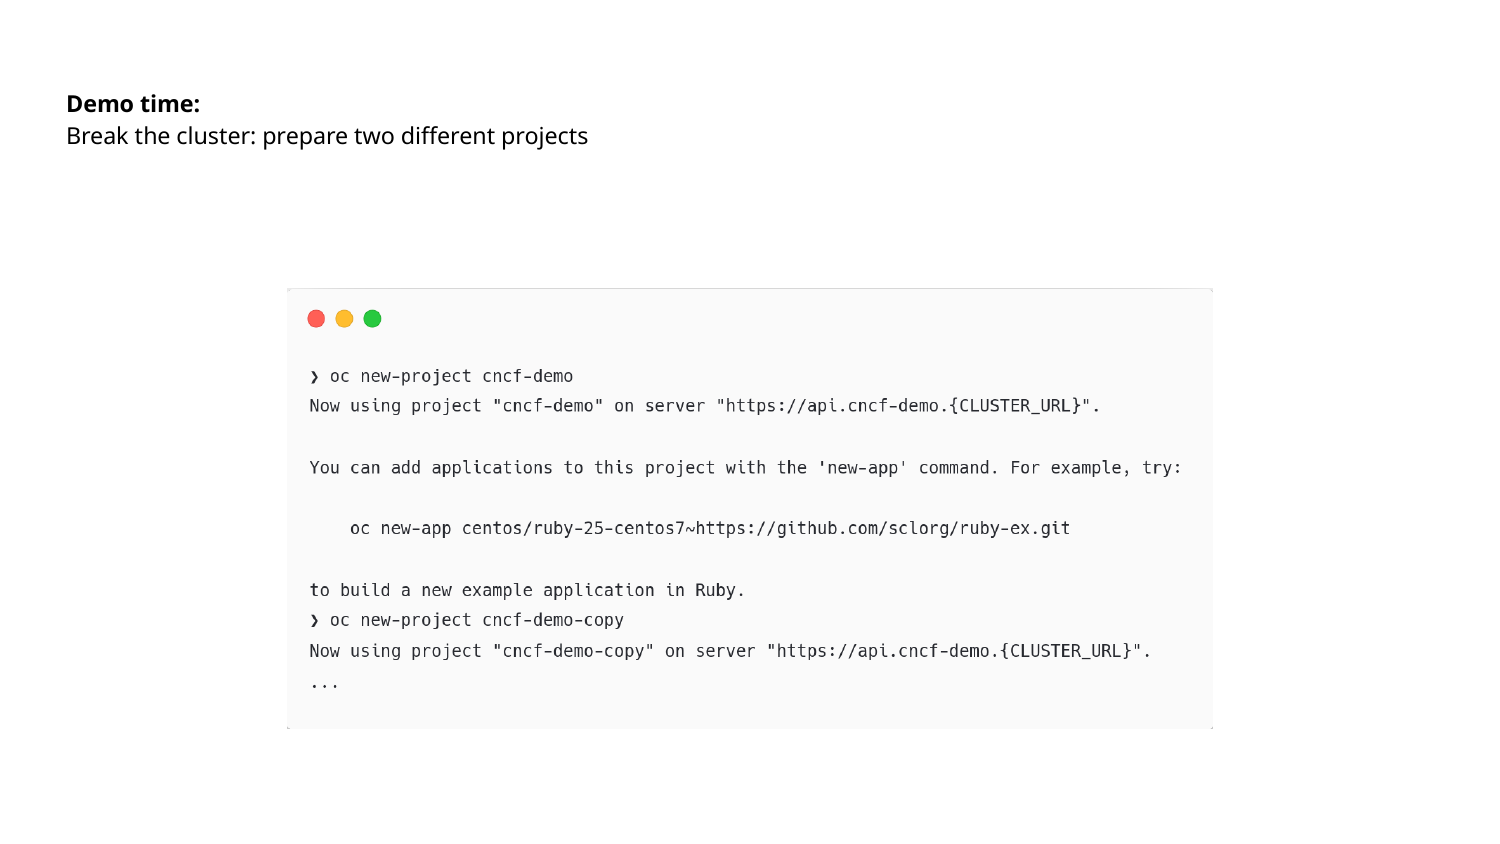

# Demo time: Break the cluster: prepare two different projects